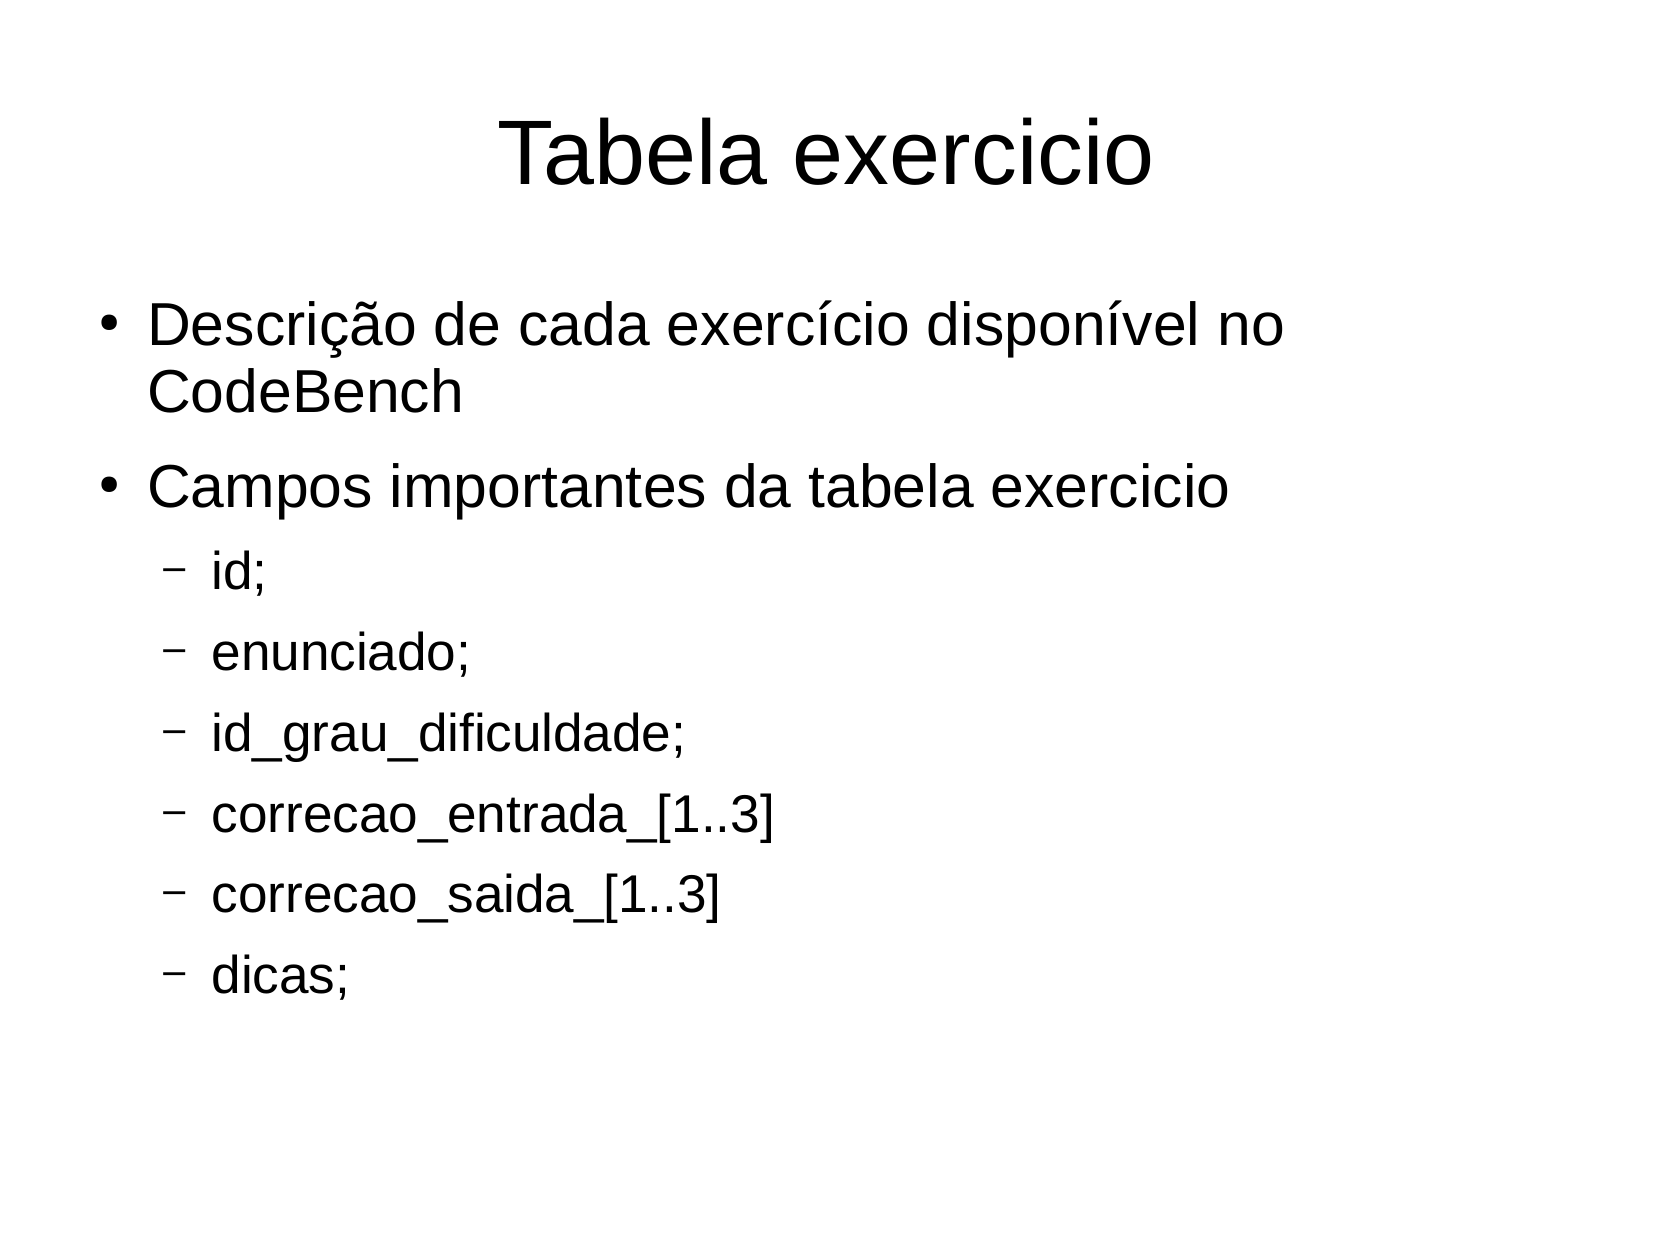

# Tabela exercicio
Descrição de cada exercício disponível no CodeBench
Campos importantes da tabela exercicio
id;
enunciado;
id_grau_dificuldade;
correcao_entrada_[1..3]
correcao_saida_[1..3]
dicas;